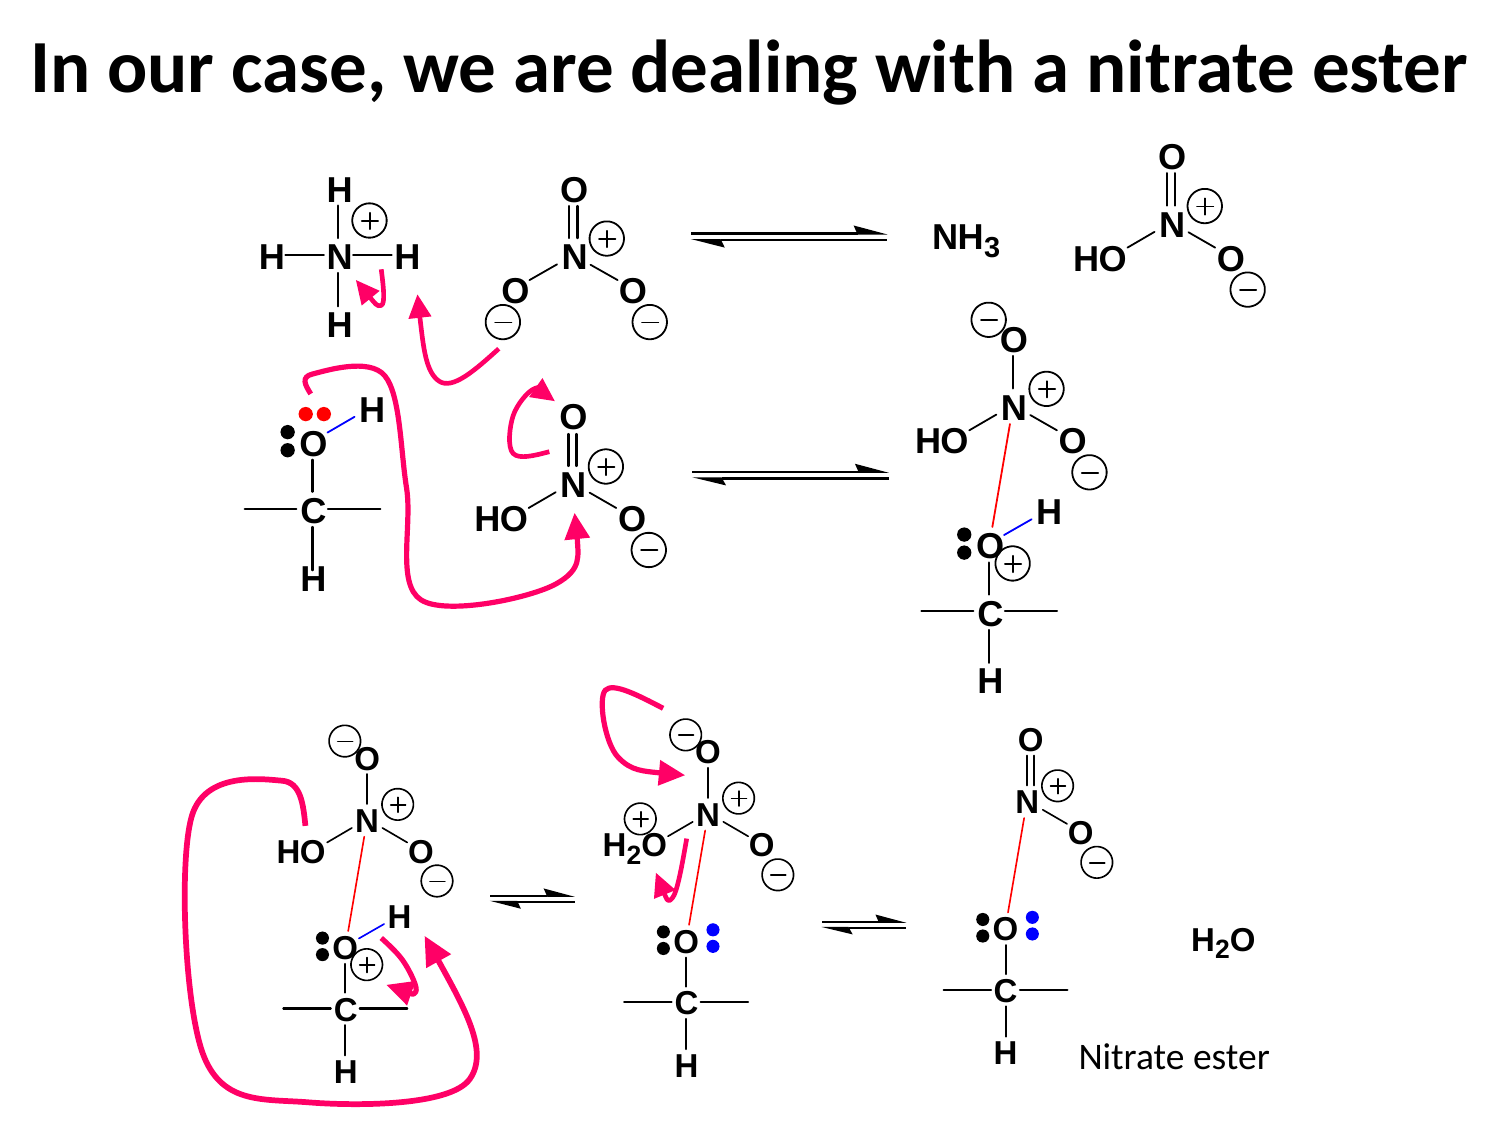

# In our case, we are dealing with a nitrate ester
Nitrate ester